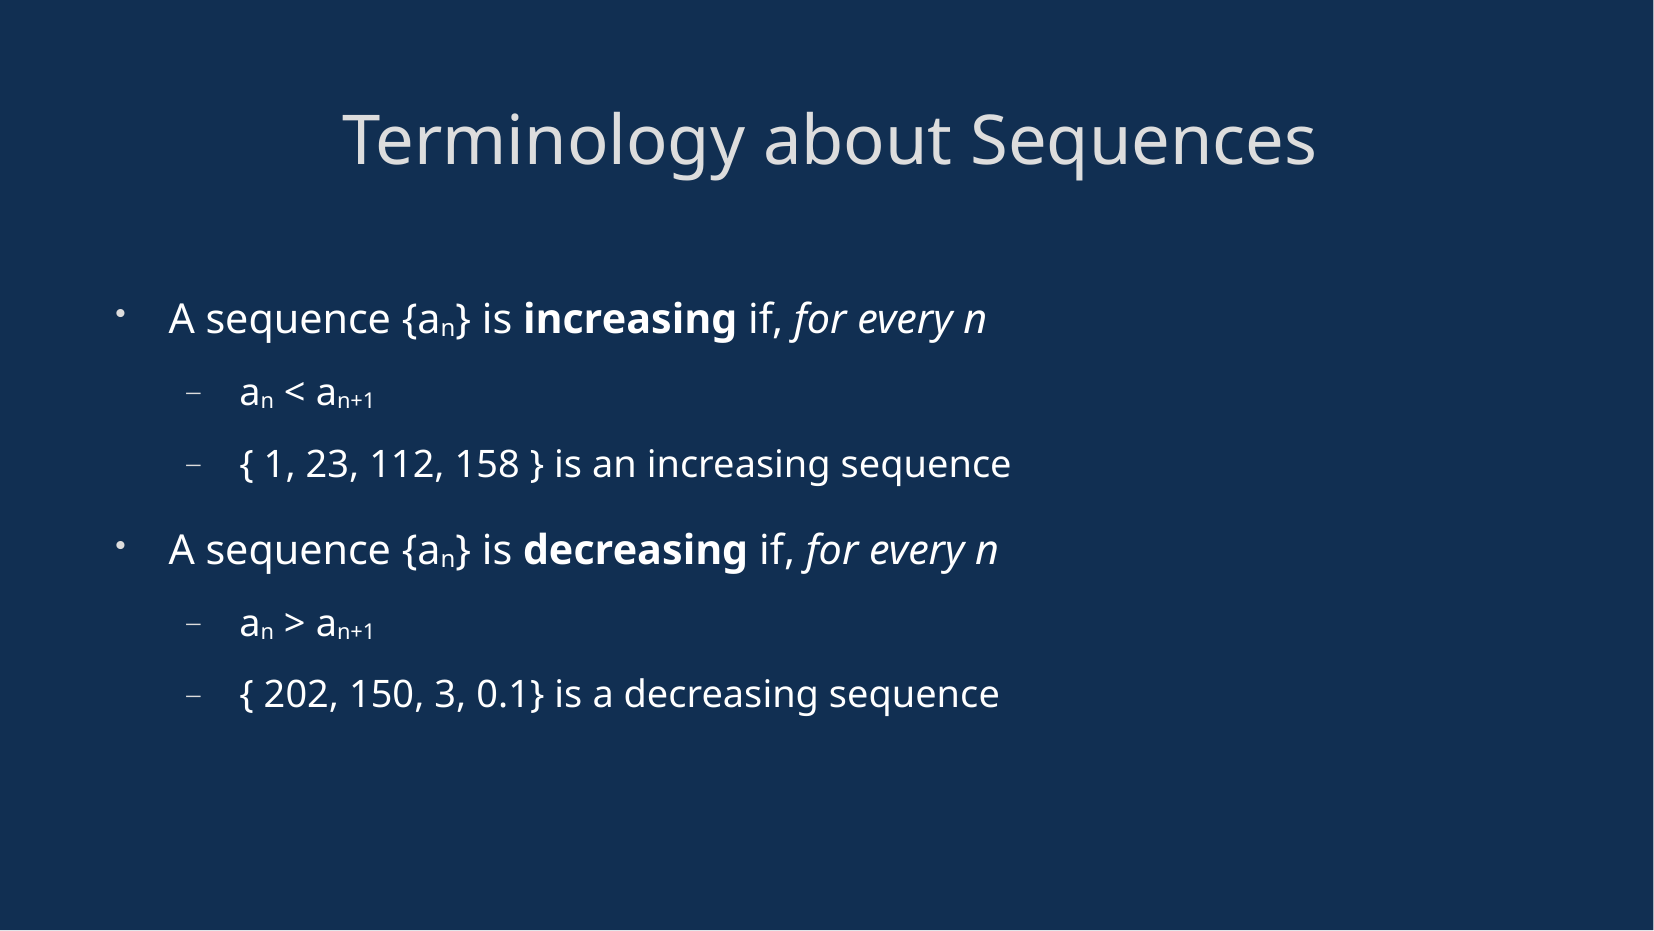

# Terminology about Sequences
A sequence {an} is increasing if, for every n
an < an+1
{ 1, 23, 112, 158 } is an increasing sequence
A sequence {an} is decreasing if, for every n
an > an+1
{ 202, 150, 3, 0.1} is a decreasing sequence